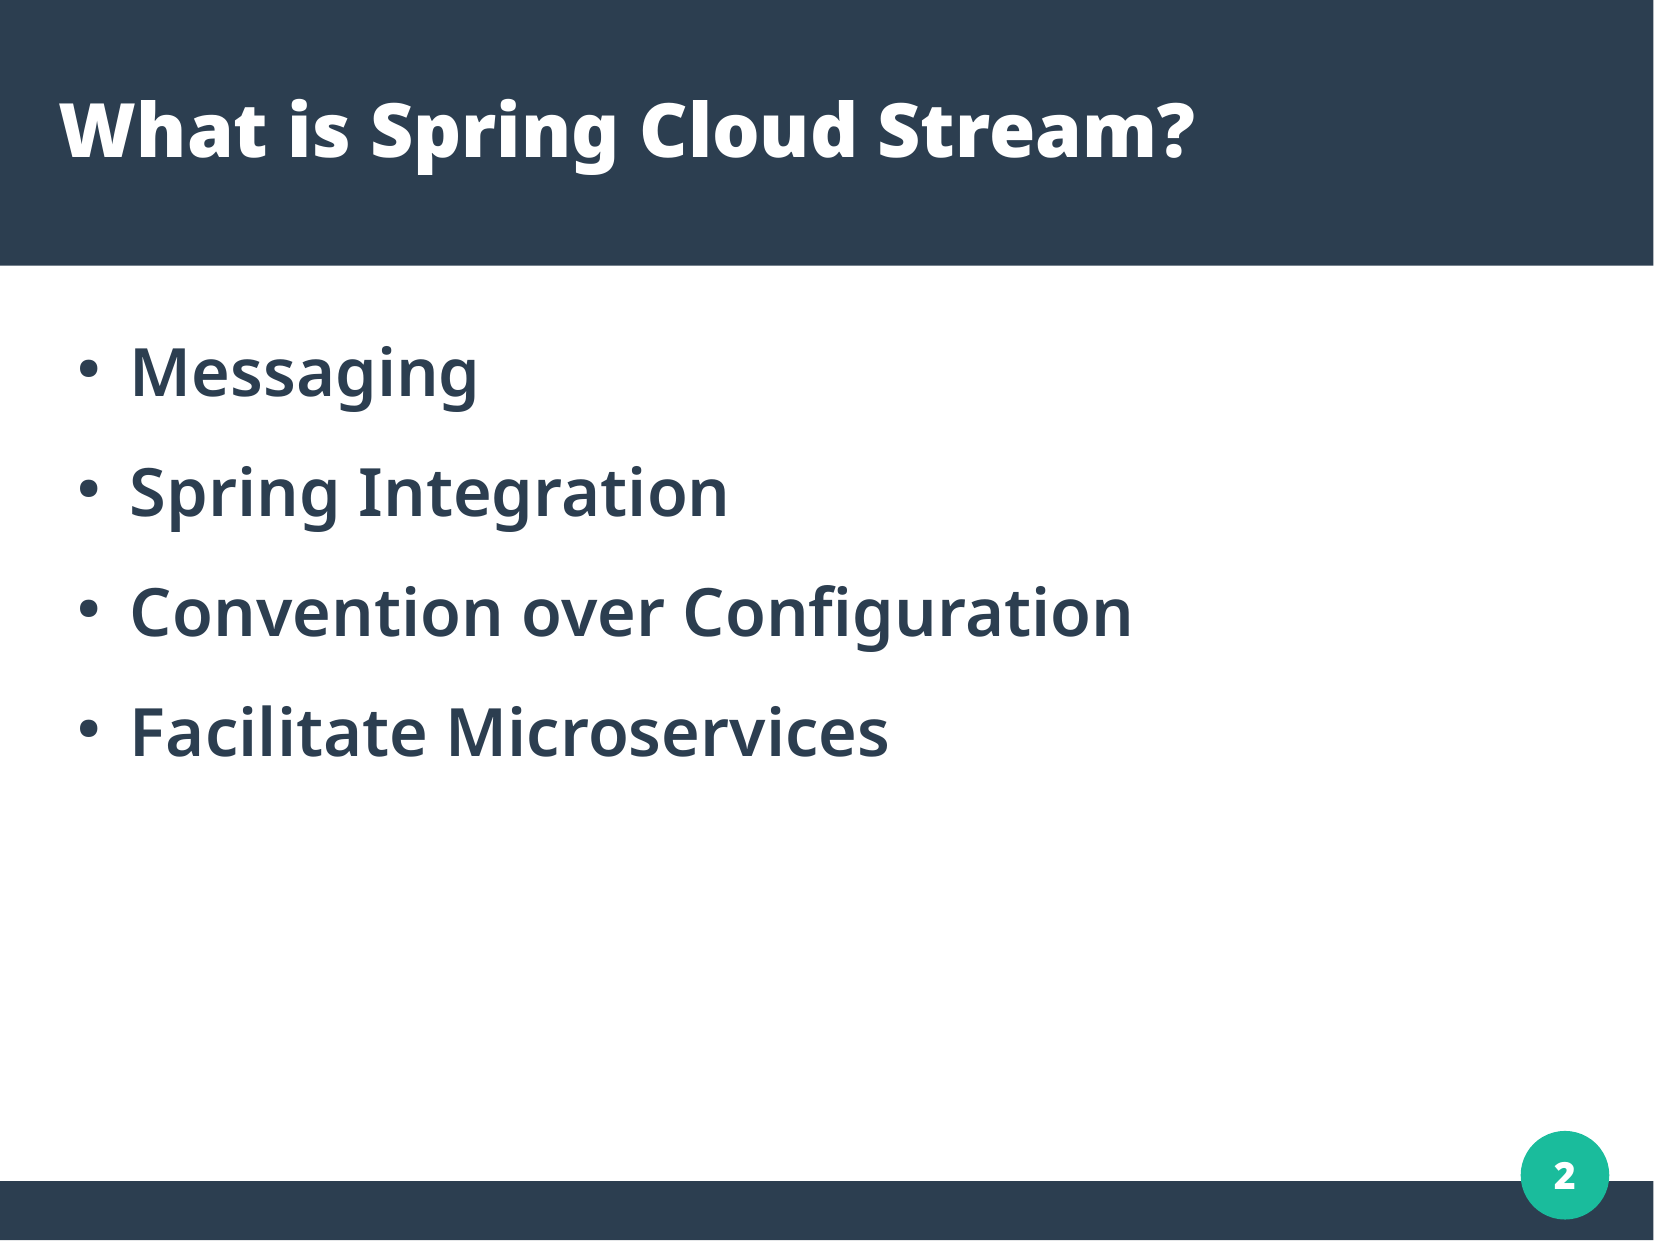

# What is Spring Cloud Stream?
Messaging
Spring Integration
Convention over Configuration
Facilitate Microservices
2